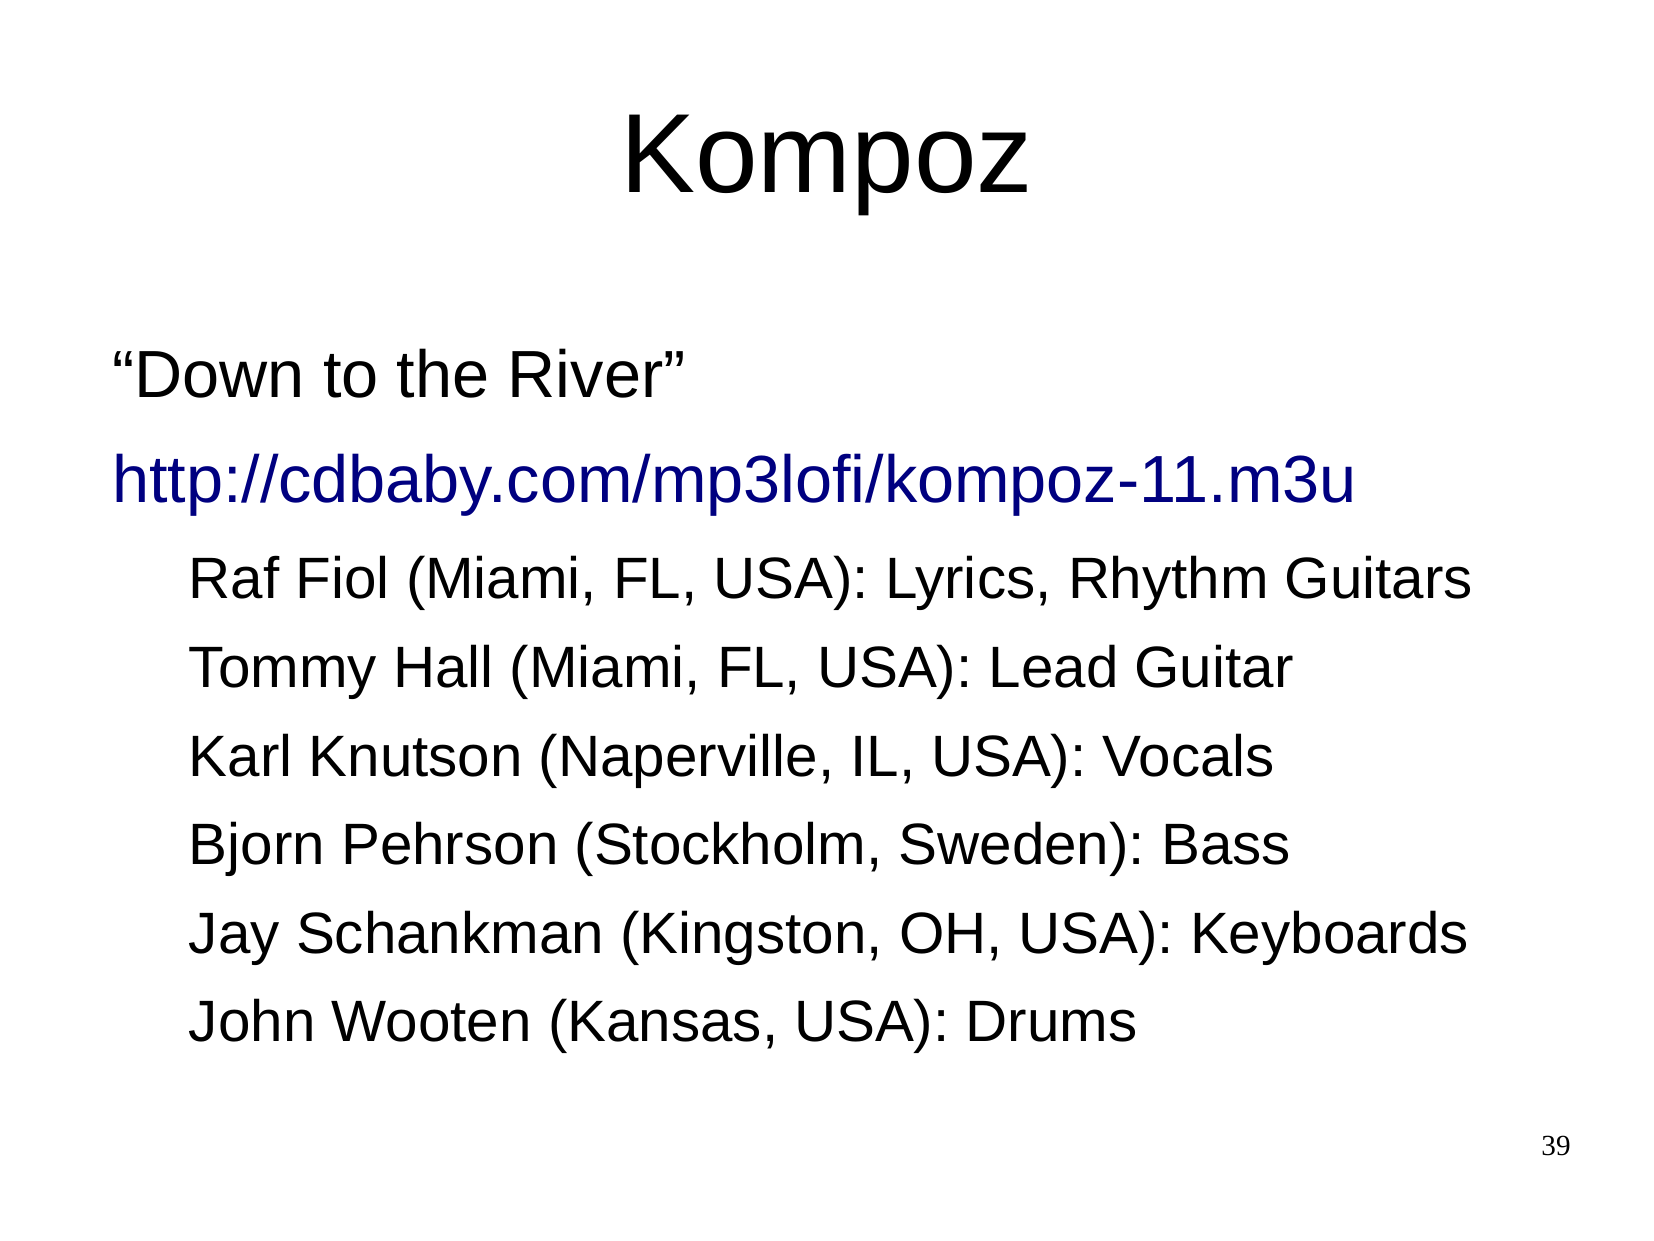

# Kompoz
“Down to the River”
http://cdbaby.com/mp3lofi/kompoz-11.m3u
Raf Fiol (Miami, FL, USA): Lyrics, Rhythm Guitars
Tommy Hall (Miami, FL, USA): Lead Guitar
Karl Knutson (Naperville, IL, USA): Vocals
Bjorn Pehrson (Stockholm, Sweden): Bass
Jay Schankman (Kingston, OH, USA): Keyboards
John Wooten (Kansas, USA): Drums
39